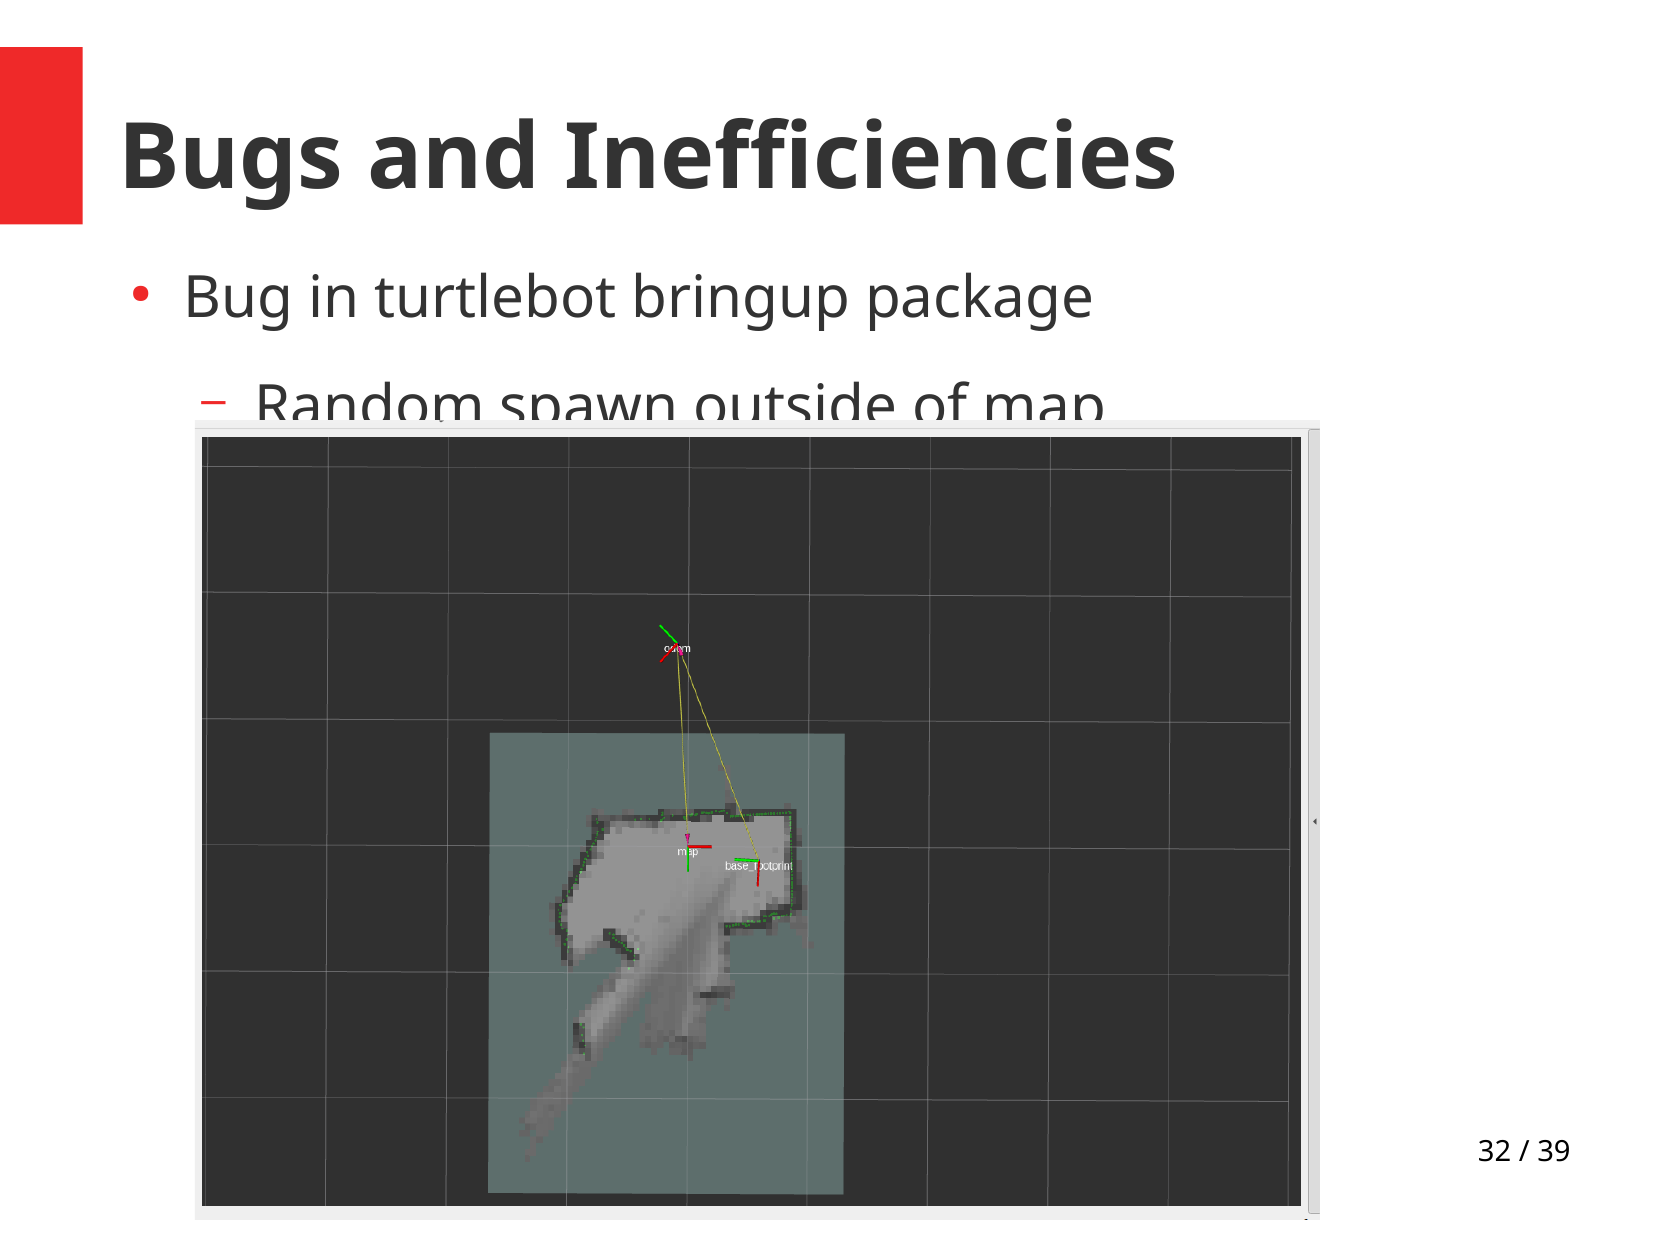

# Bugs and Inefficiencies
Bug in turtlebot bringup package
Random spawn outside of map
32